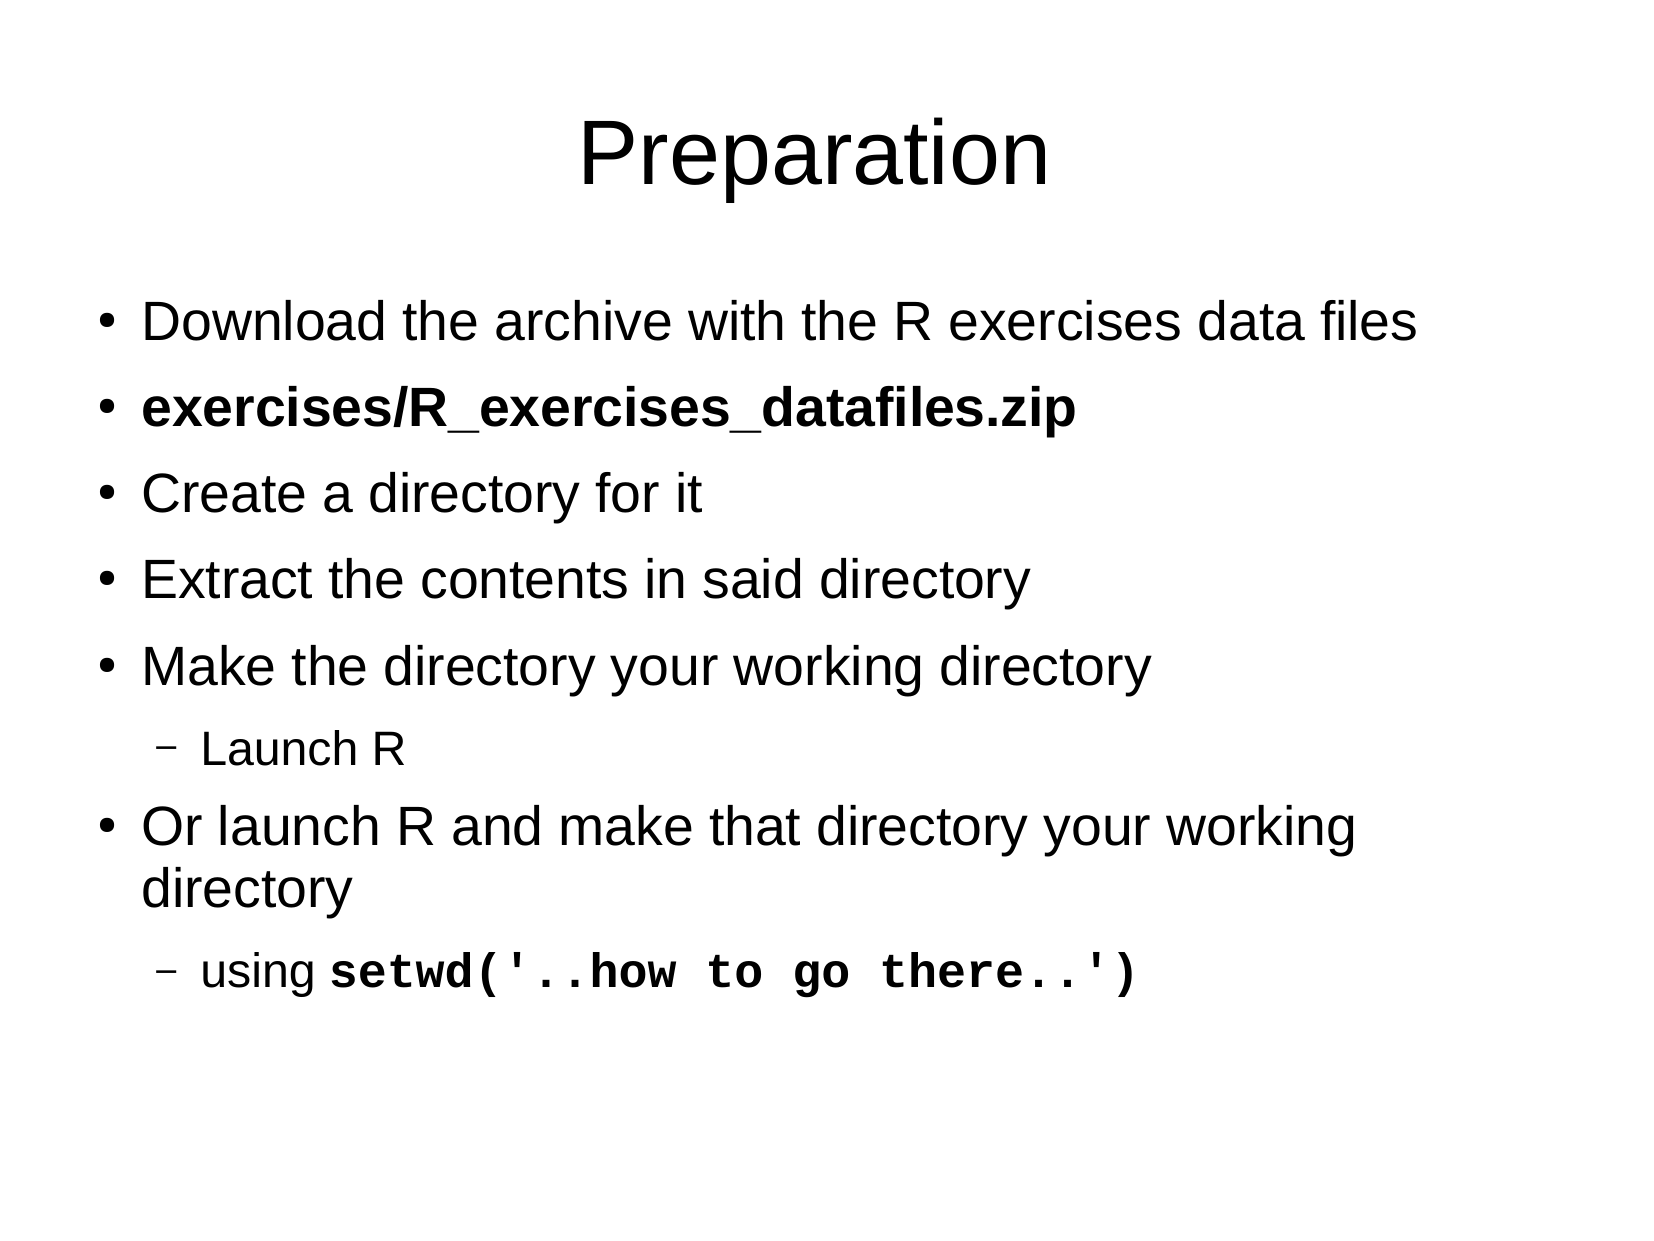

# Preparation
Download the archive with the R exercises data files
exercises/R_exercises_datafiles.zip
Create a directory for it
Extract the contents in said directory
Make the directory your working directory
Launch R
Or launch R and make that directory your working directory
using setwd('..how to go there..')